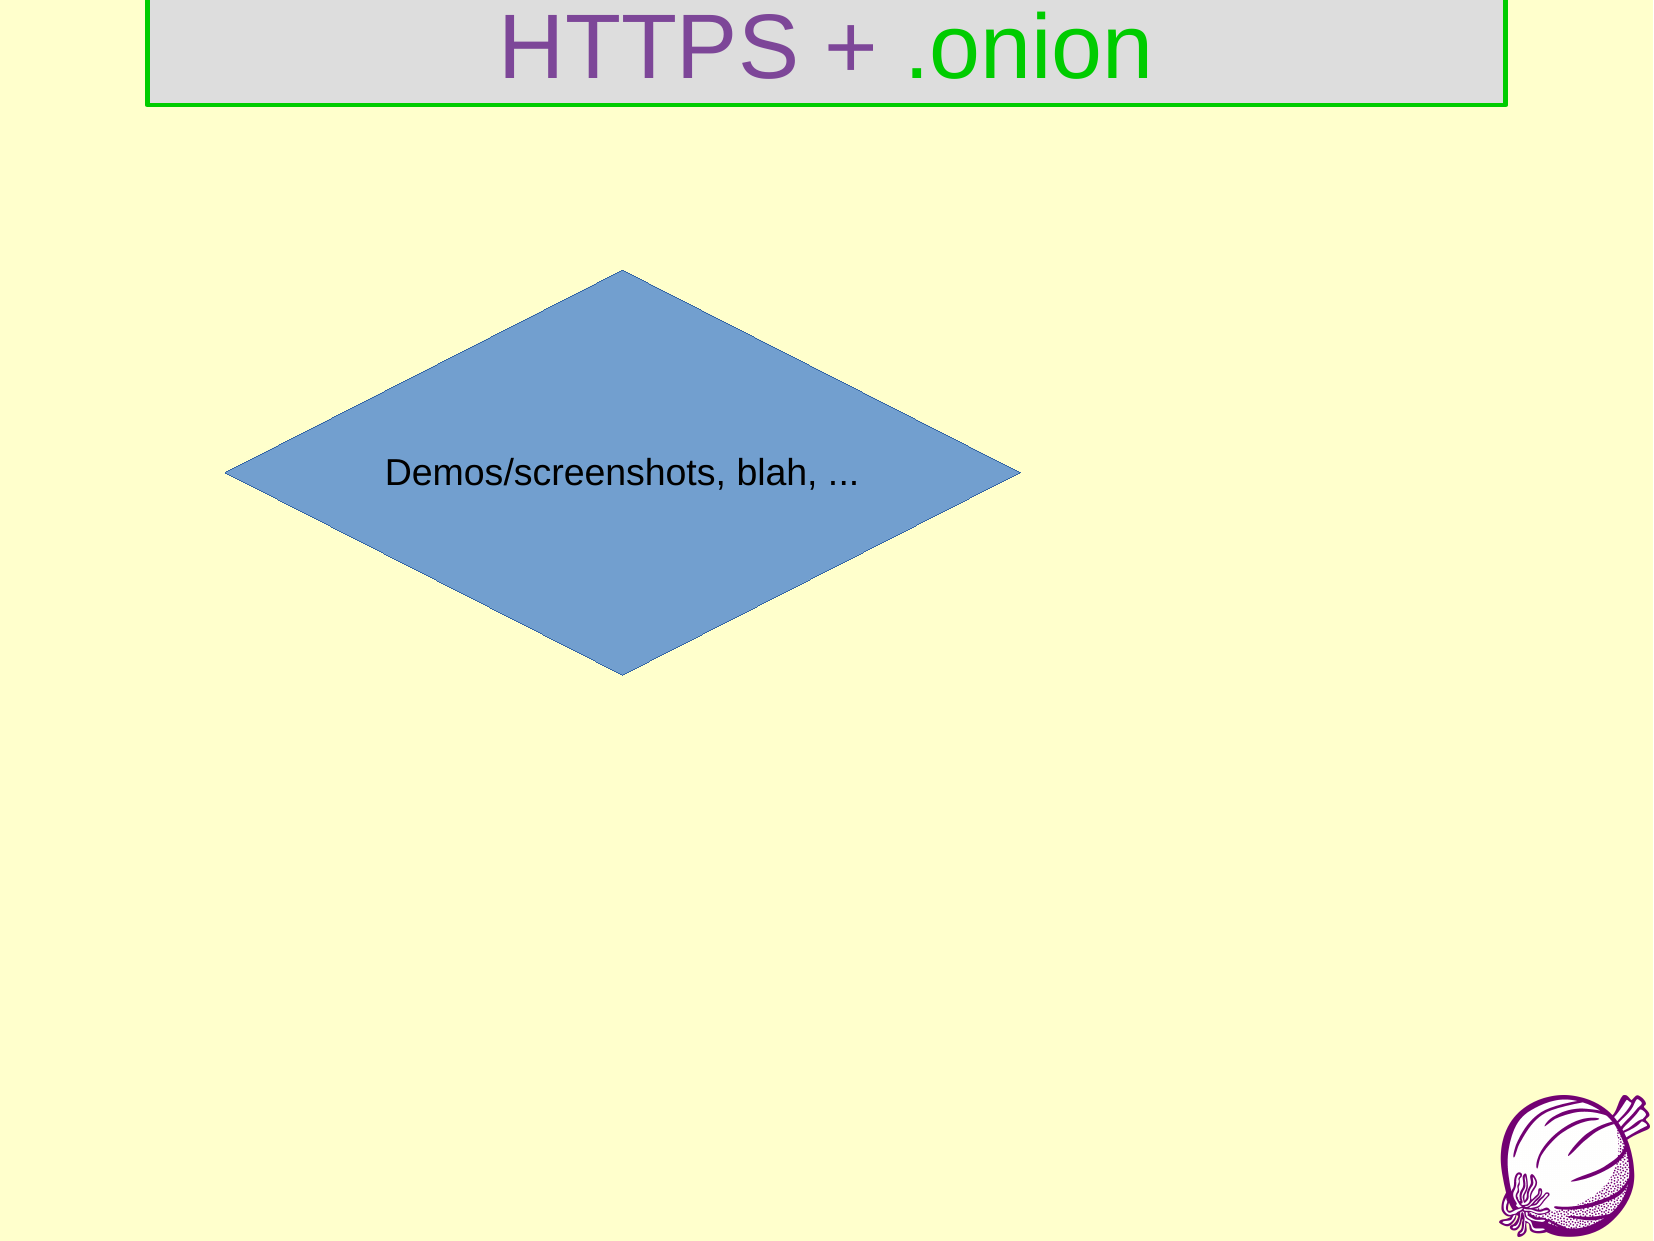

# HTTPS + .onion
Demos/screenshots, blah, ...